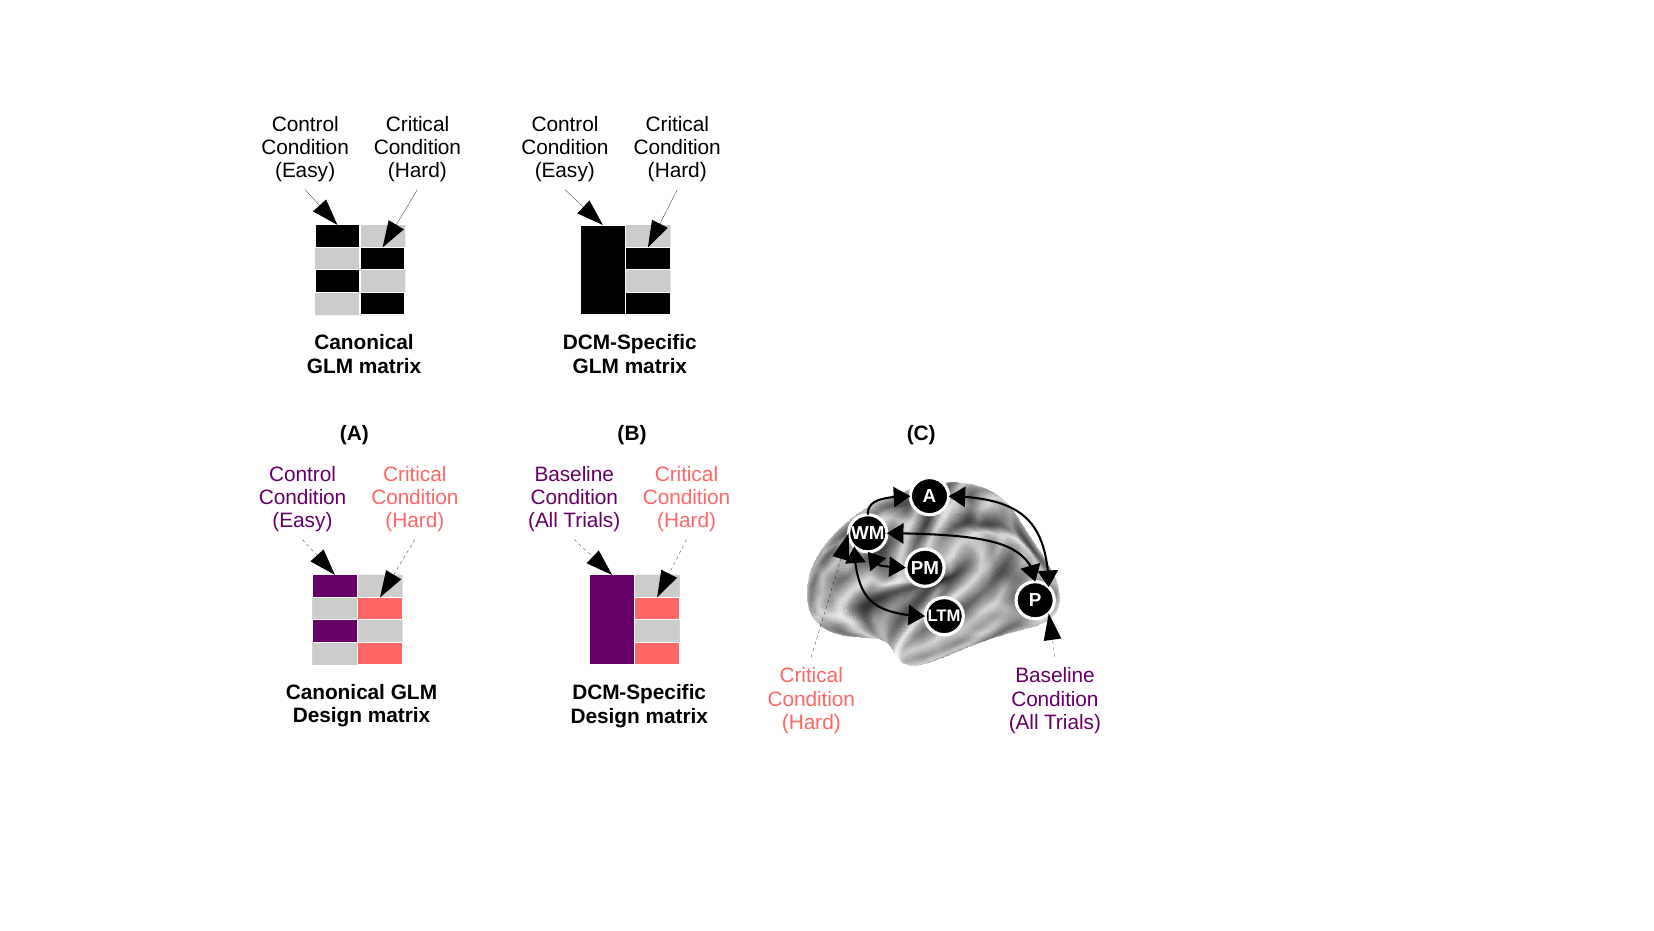

Control Condition
(Easy)
Control Condition
(Easy)
Critical
Condition
(Hard)
Critical
Condition
(Hard)
Canonical
GLM matrix
DCM-Specific
GLM matrix
(A)
(B)
(C)
Control Condition
(Easy)
Baseline
Condition
(All Trials)
Critical
Condition
(Hard)
Critical
Condition
(Hard)
A
WM
PM
P
LTM
Critical
Condition
(Hard)
Baseline
Condition
(All Trials)
Canonical GLM
Design matrix
DCM-Specific
Design matrix